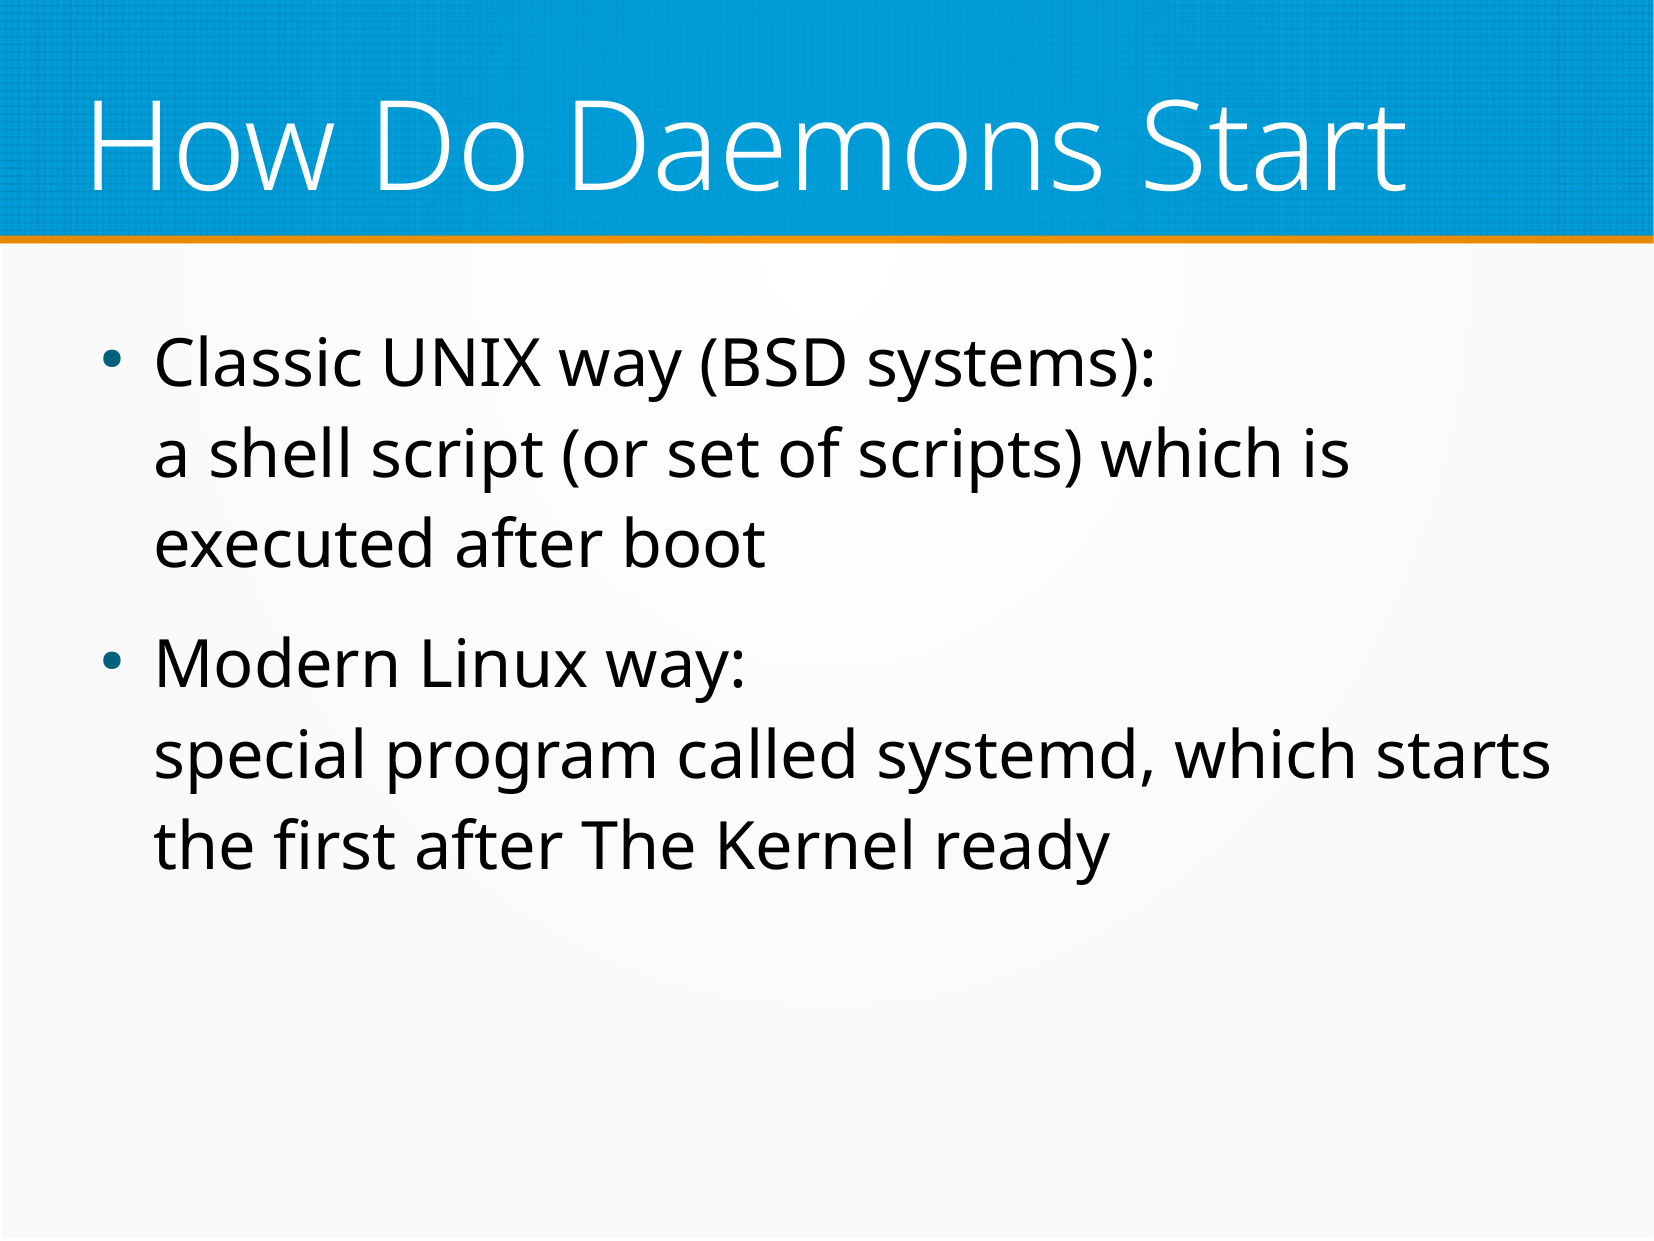

# How Do Daemons Start
Classic UNIX way (BSD systems):
a shell script (or set of scripts) which is executed after boot
Modern Linux way:
special program called systemd, which starts the first after The Kernel ready